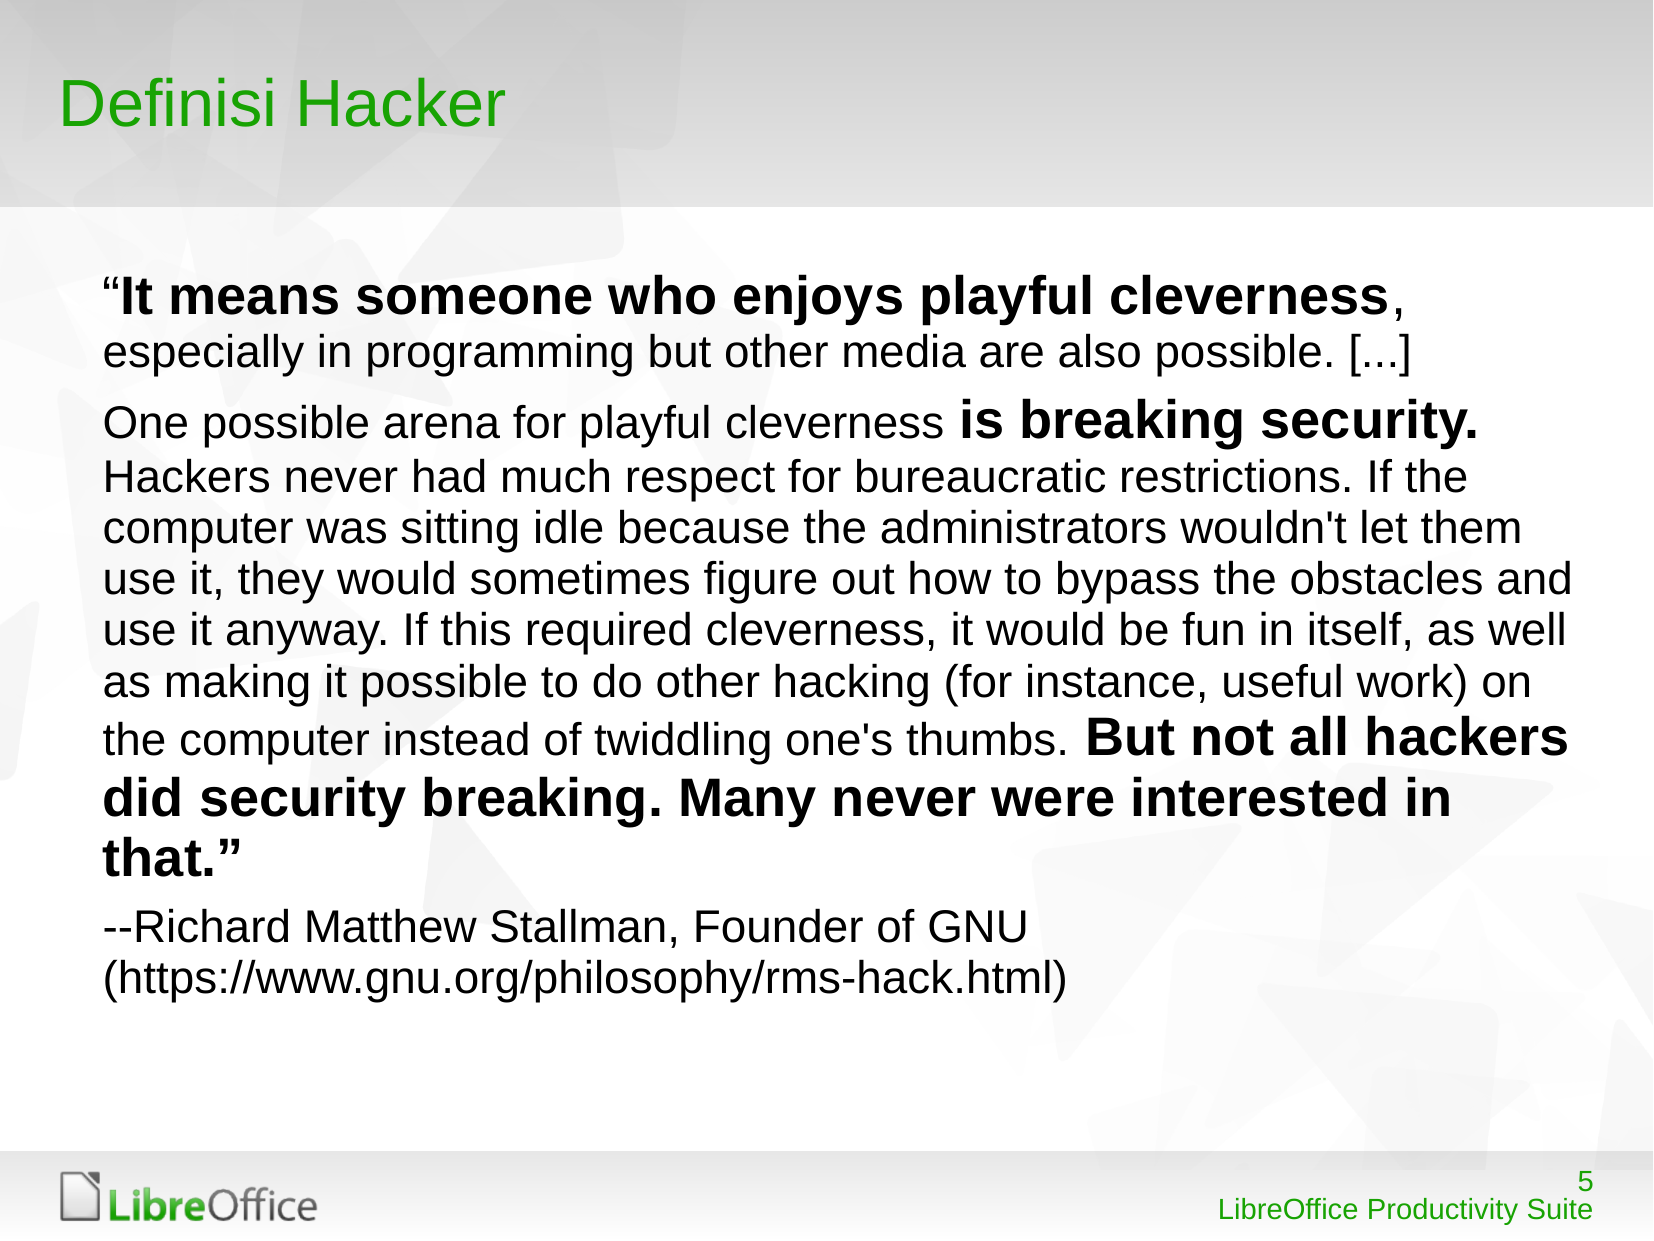

# Definisi Hacker
“It means someone who enjoys playful cleverness, especially in programming but other media are also possible. [...]
One possible arena for playful cleverness is breaking security. Hackers never had much respect for bureaucratic restrictions. If the computer was sitting idle because the administrators wouldn't let them use it, they would sometimes figure out how to bypass the obstacles and use it anyway. If this required cleverness, it would be fun in itself, as well as making it possible to do other hacking (for instance, useful work) on the computer instead of twiddling one's thumbs. But not all hackers did security breaking. Many never were interested in that.”
--Richard Matthew Stallman, Founder of GNU (https://www.gnu.org/philosophy/rms-hack.html)
5
LibreOffice Productivity Suite